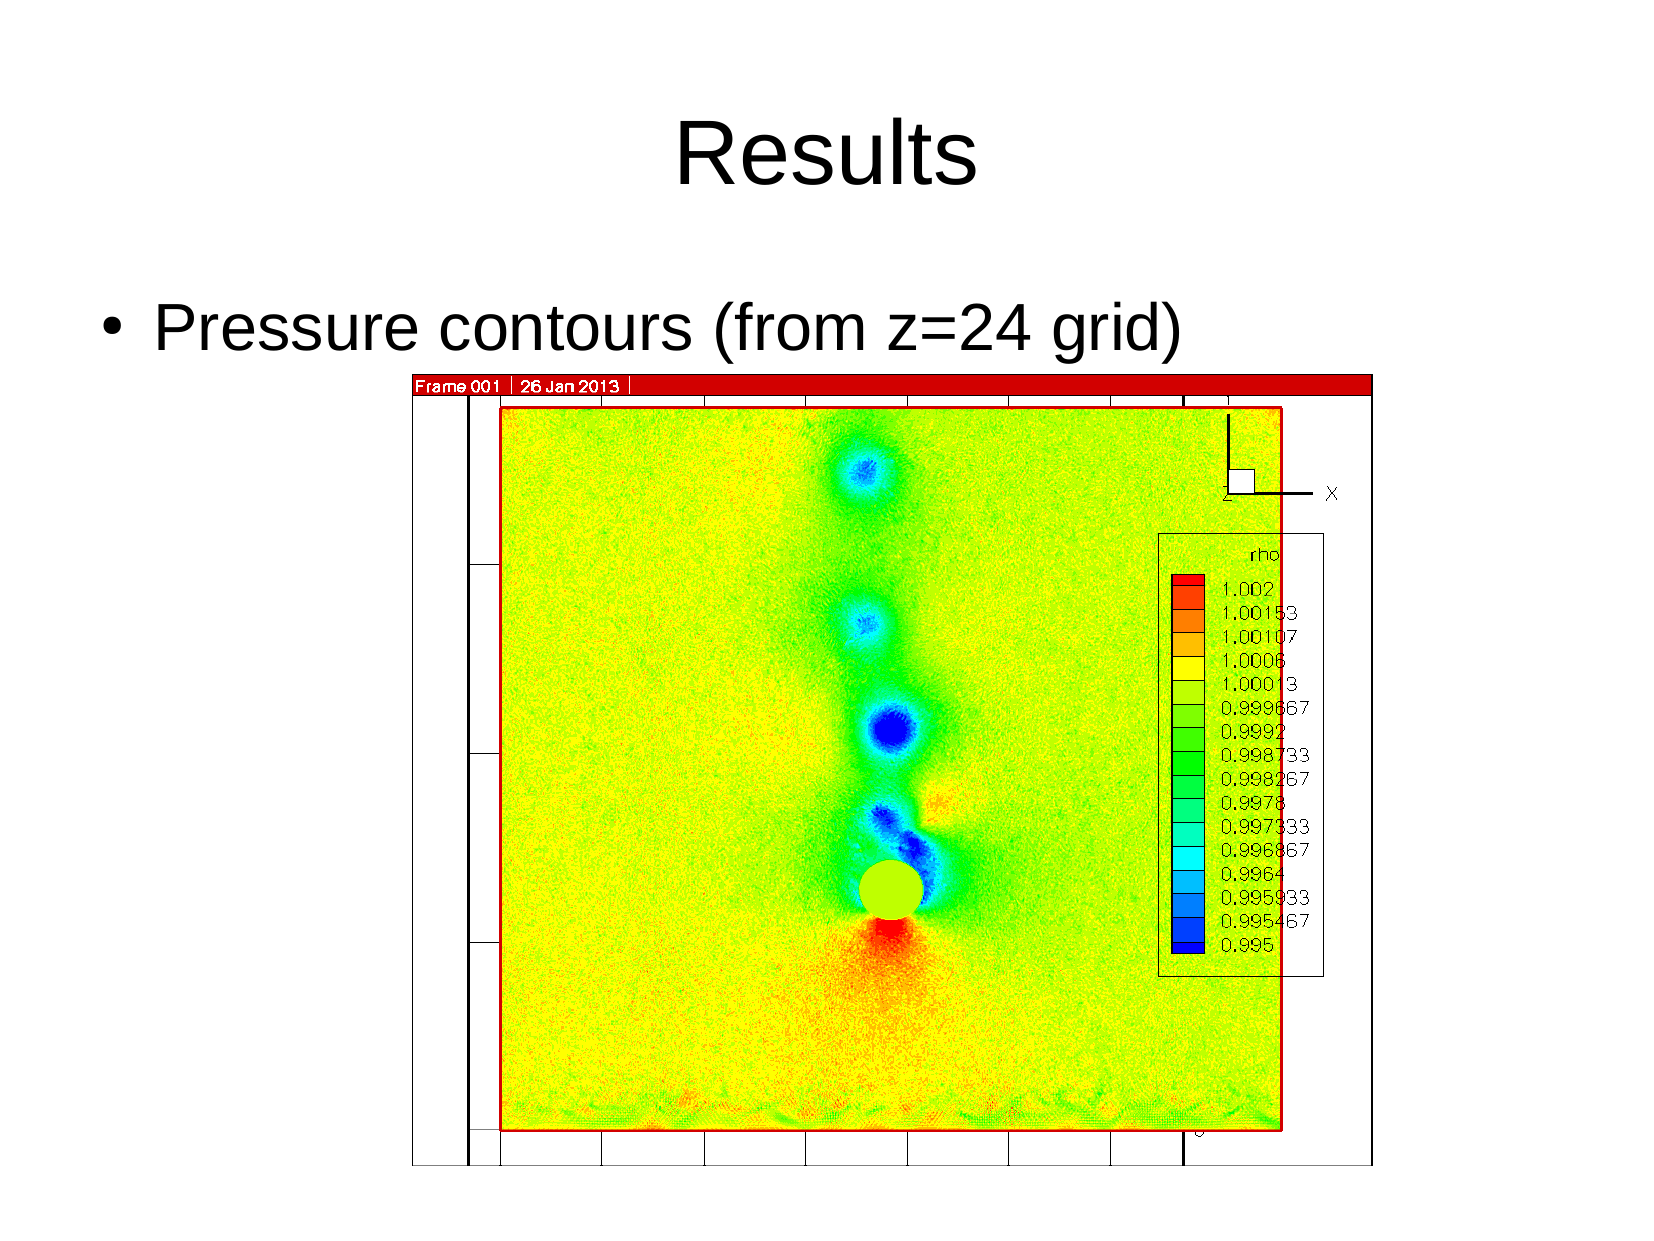

# Results
Pressure contours (from z=24 grid)